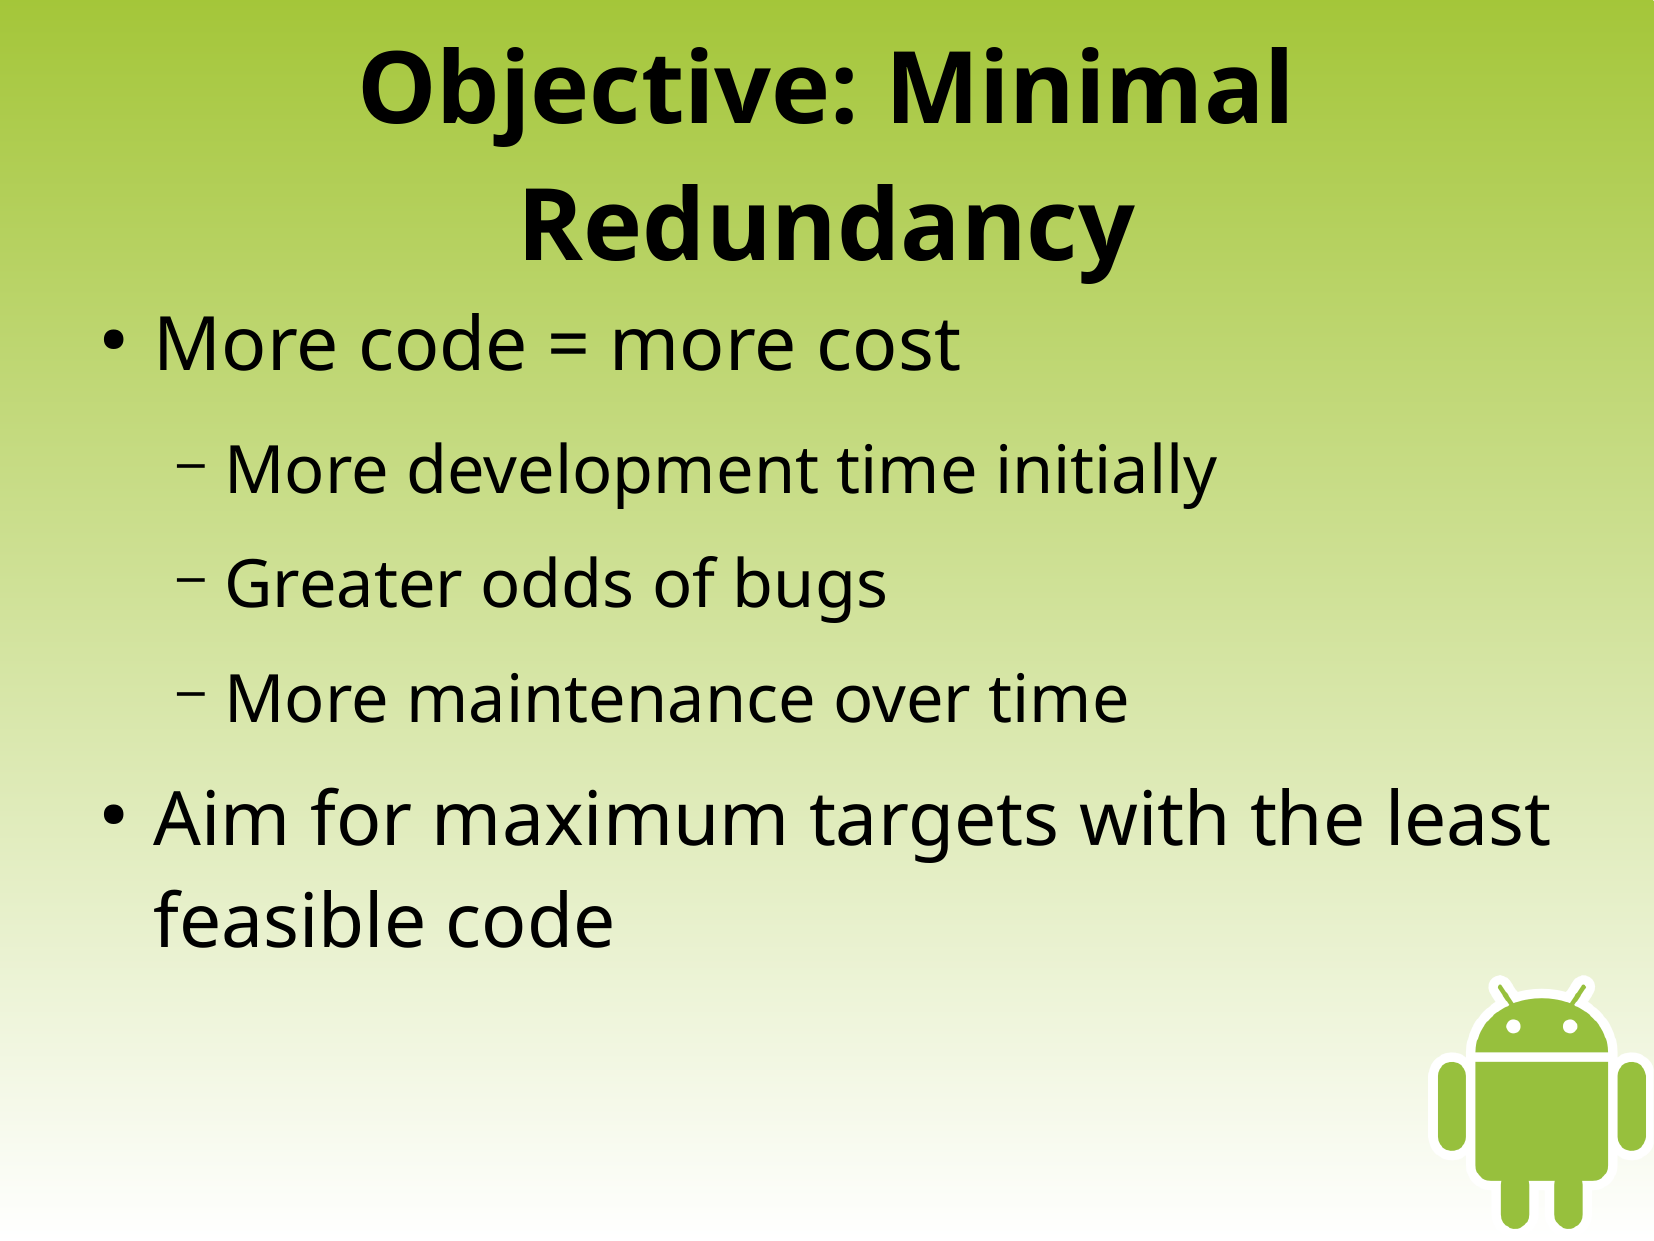

# Objective: Minimal Redundancy
More code = more cost
More development time initially
Greater odds of bugs
More maintenance over time
Aim for maximum targets with the least feasible code